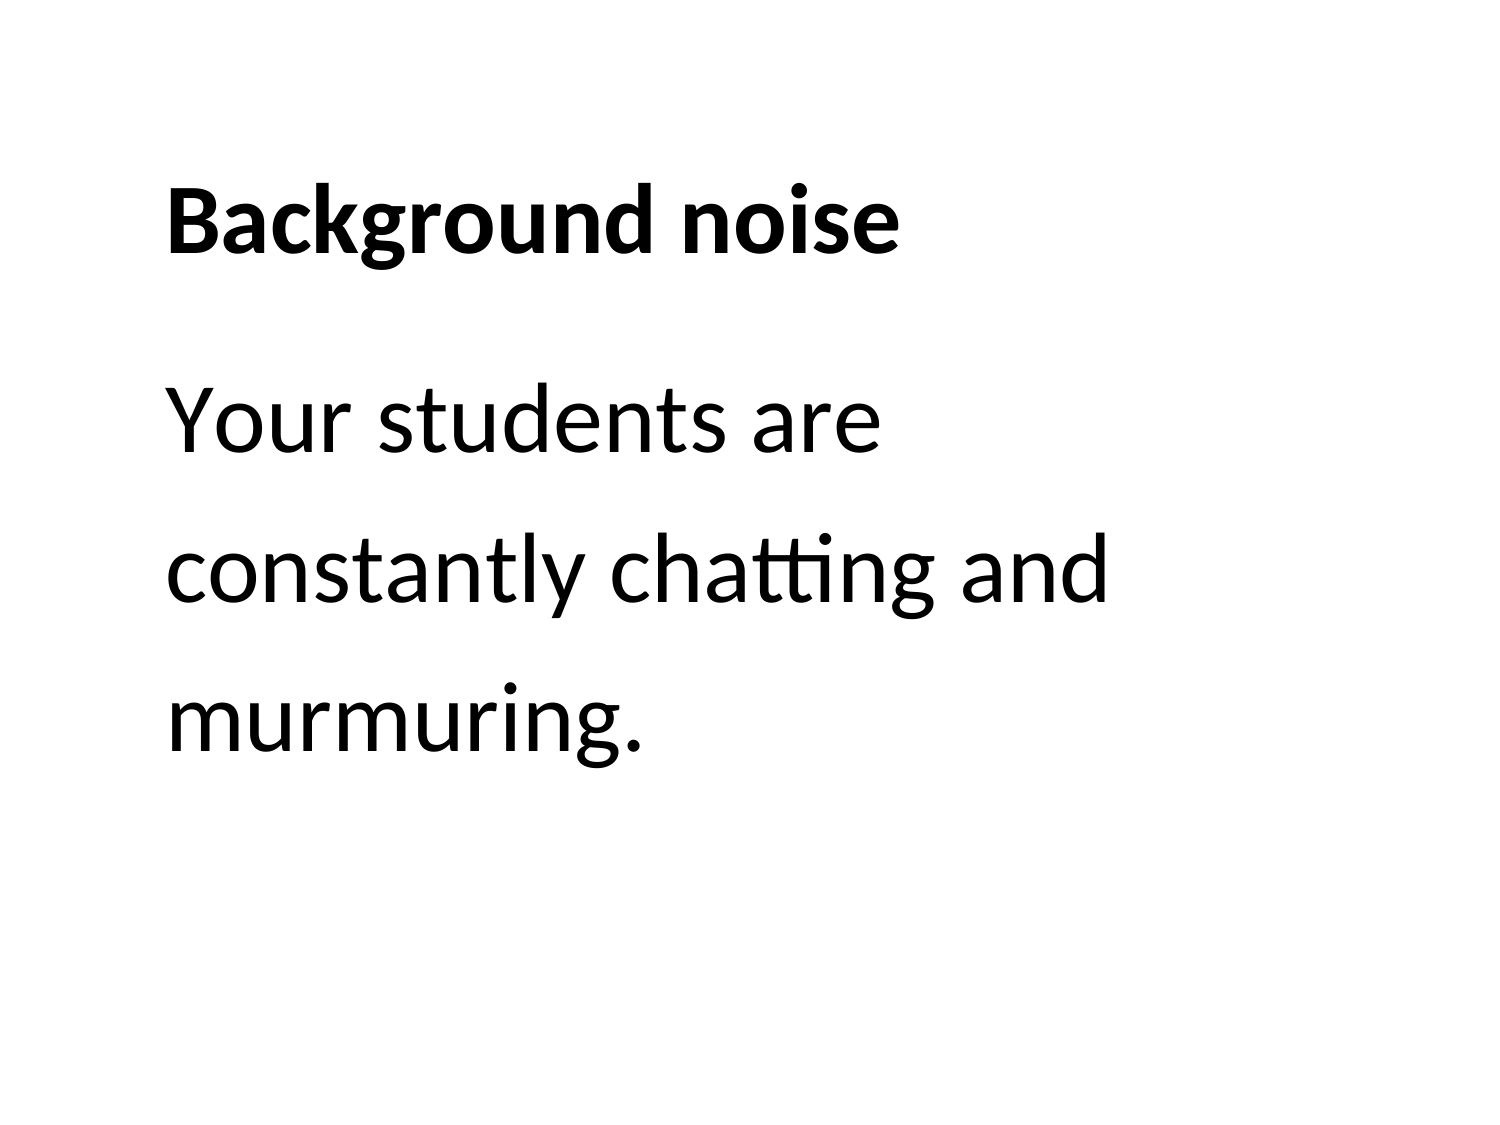

Background noise
Your students are constantly chatting and murmuring.